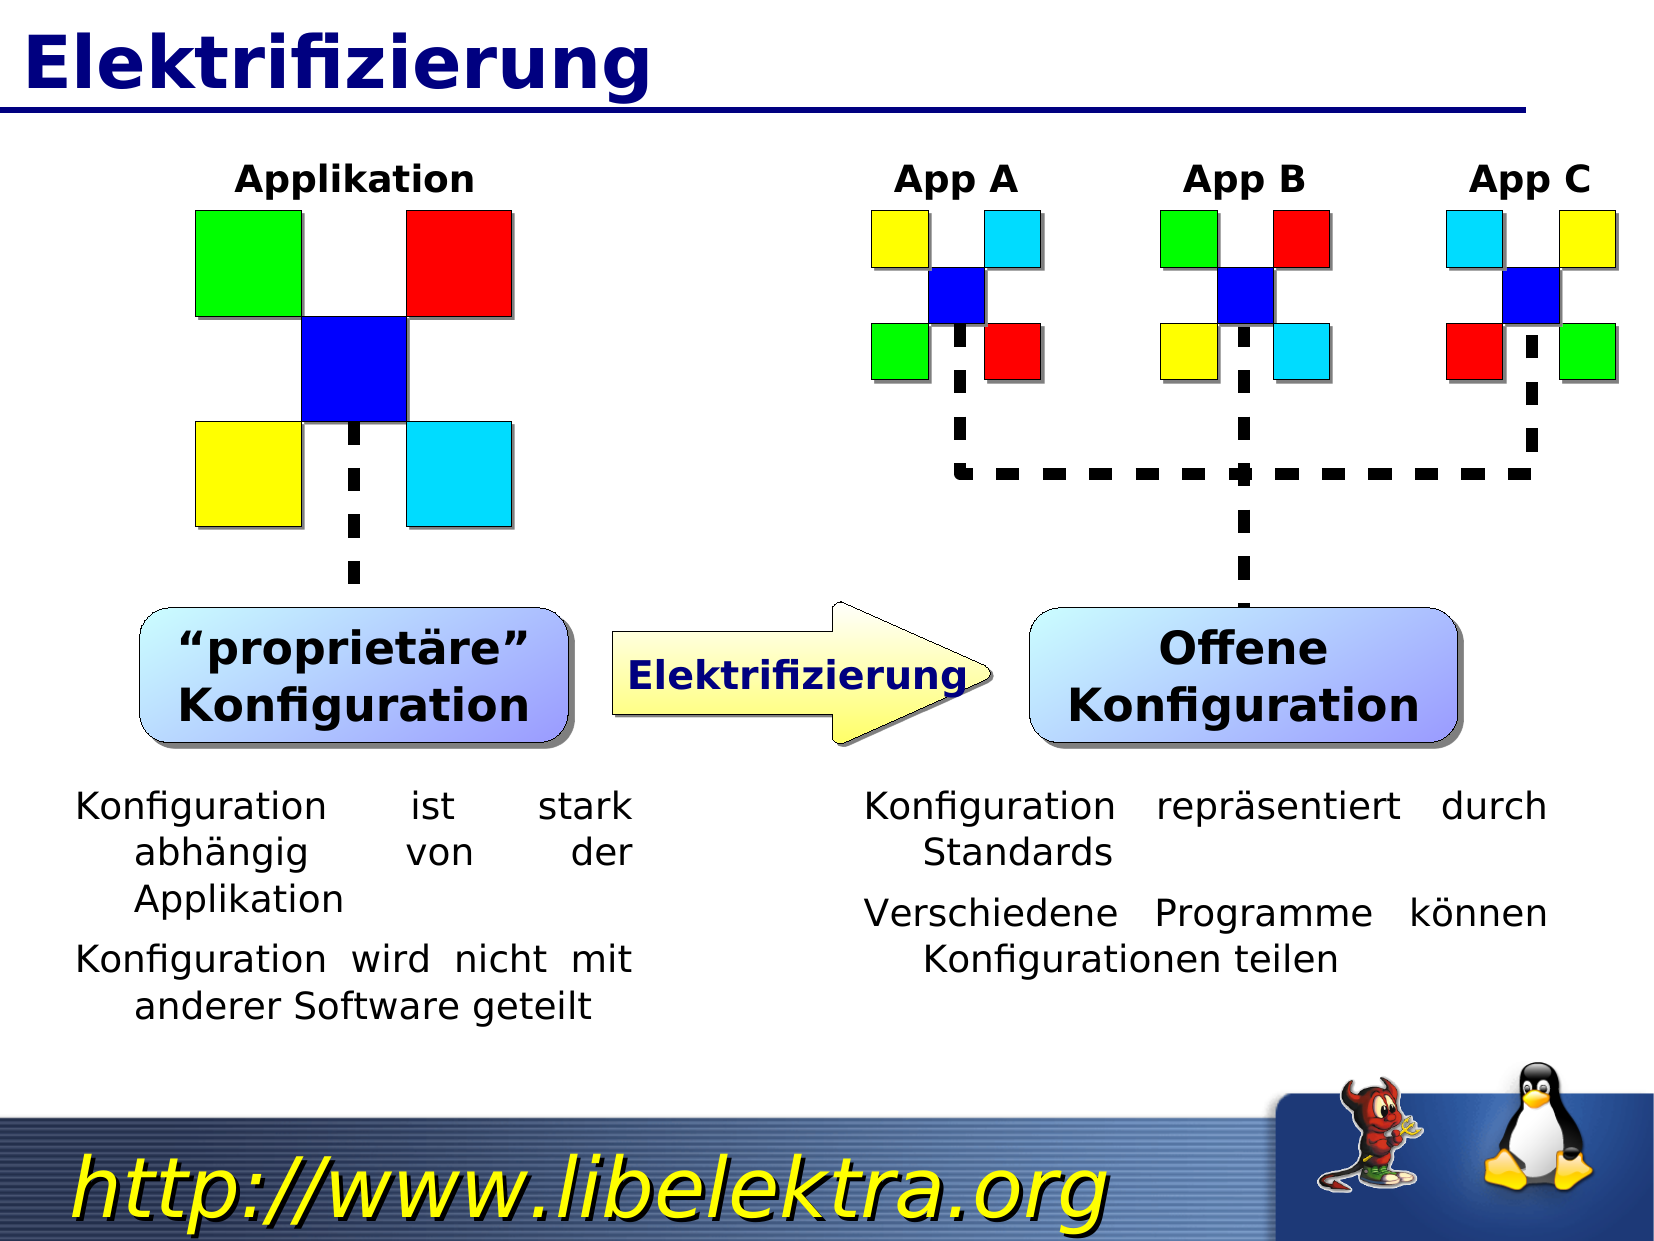

Elektrifizierung
Applikation
App A
App B
App C
Elektrifizierung
“proprietäre”
Konfiguration
Offene
Konfiguration
# Konfiguration ist stark abhängig von der Applikation
Konfiguration wird nicht mit anderer Software geteilt
Konfiguration repräsentiert durch Standards
Verschiedene Programme können Konfigurationen teilen